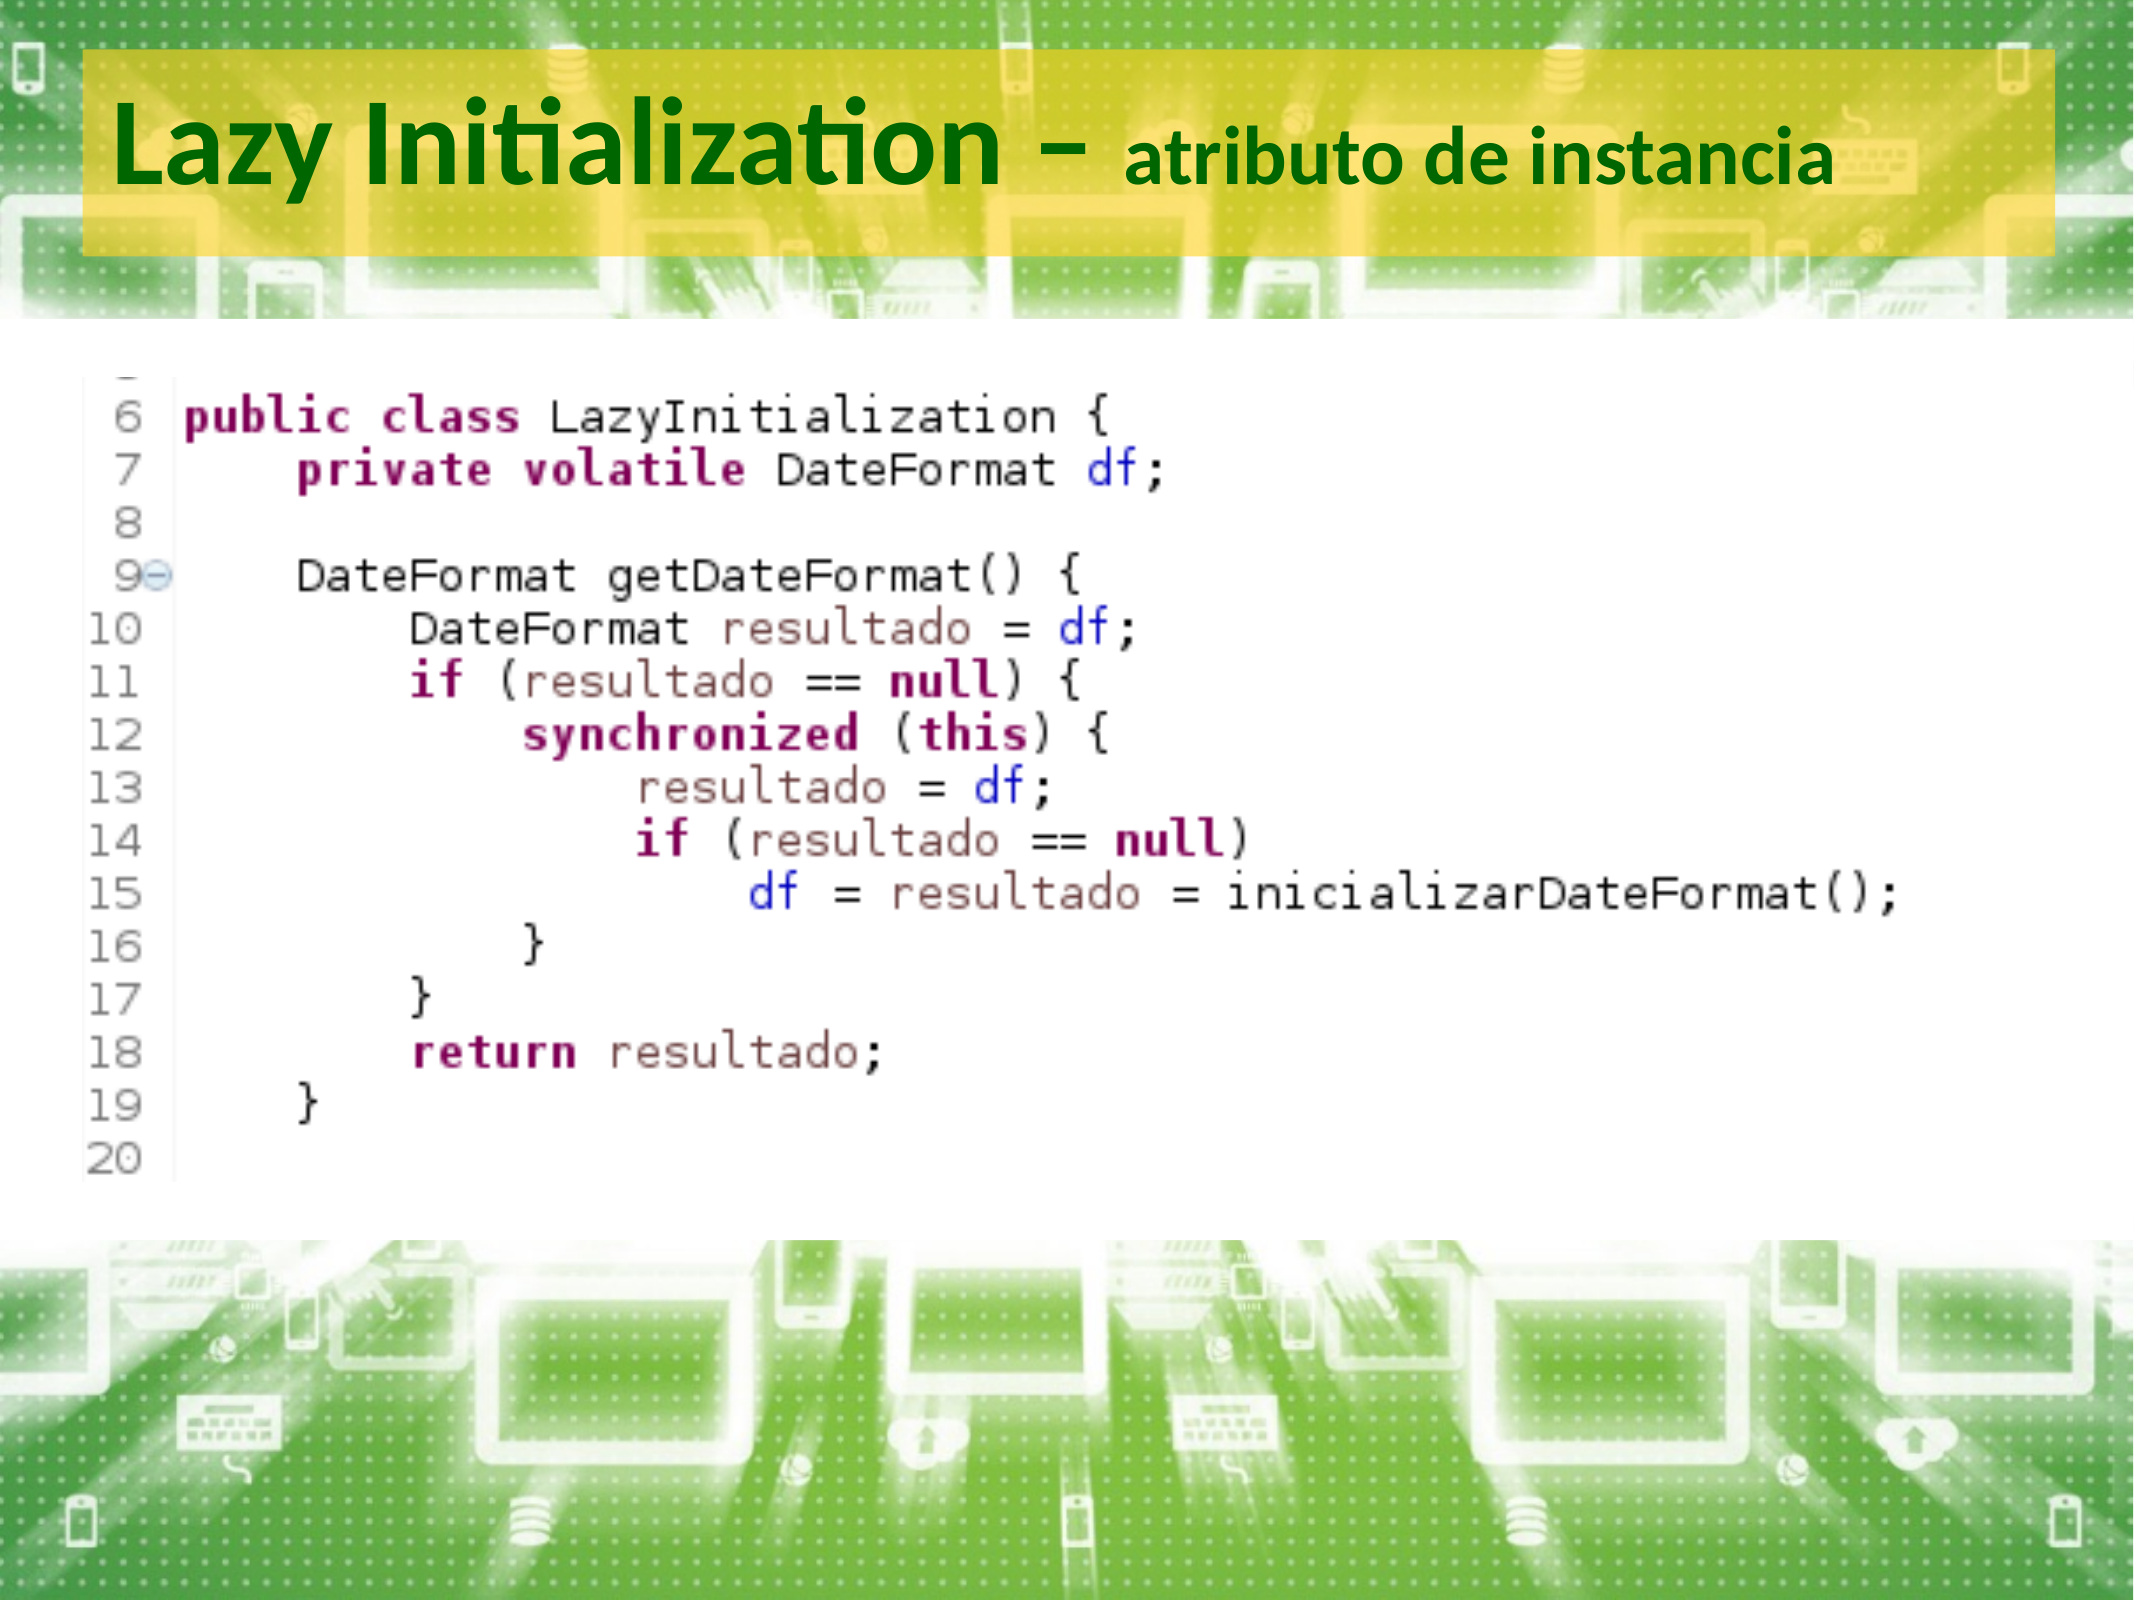

# Lazy Initialization – atributo de instancia